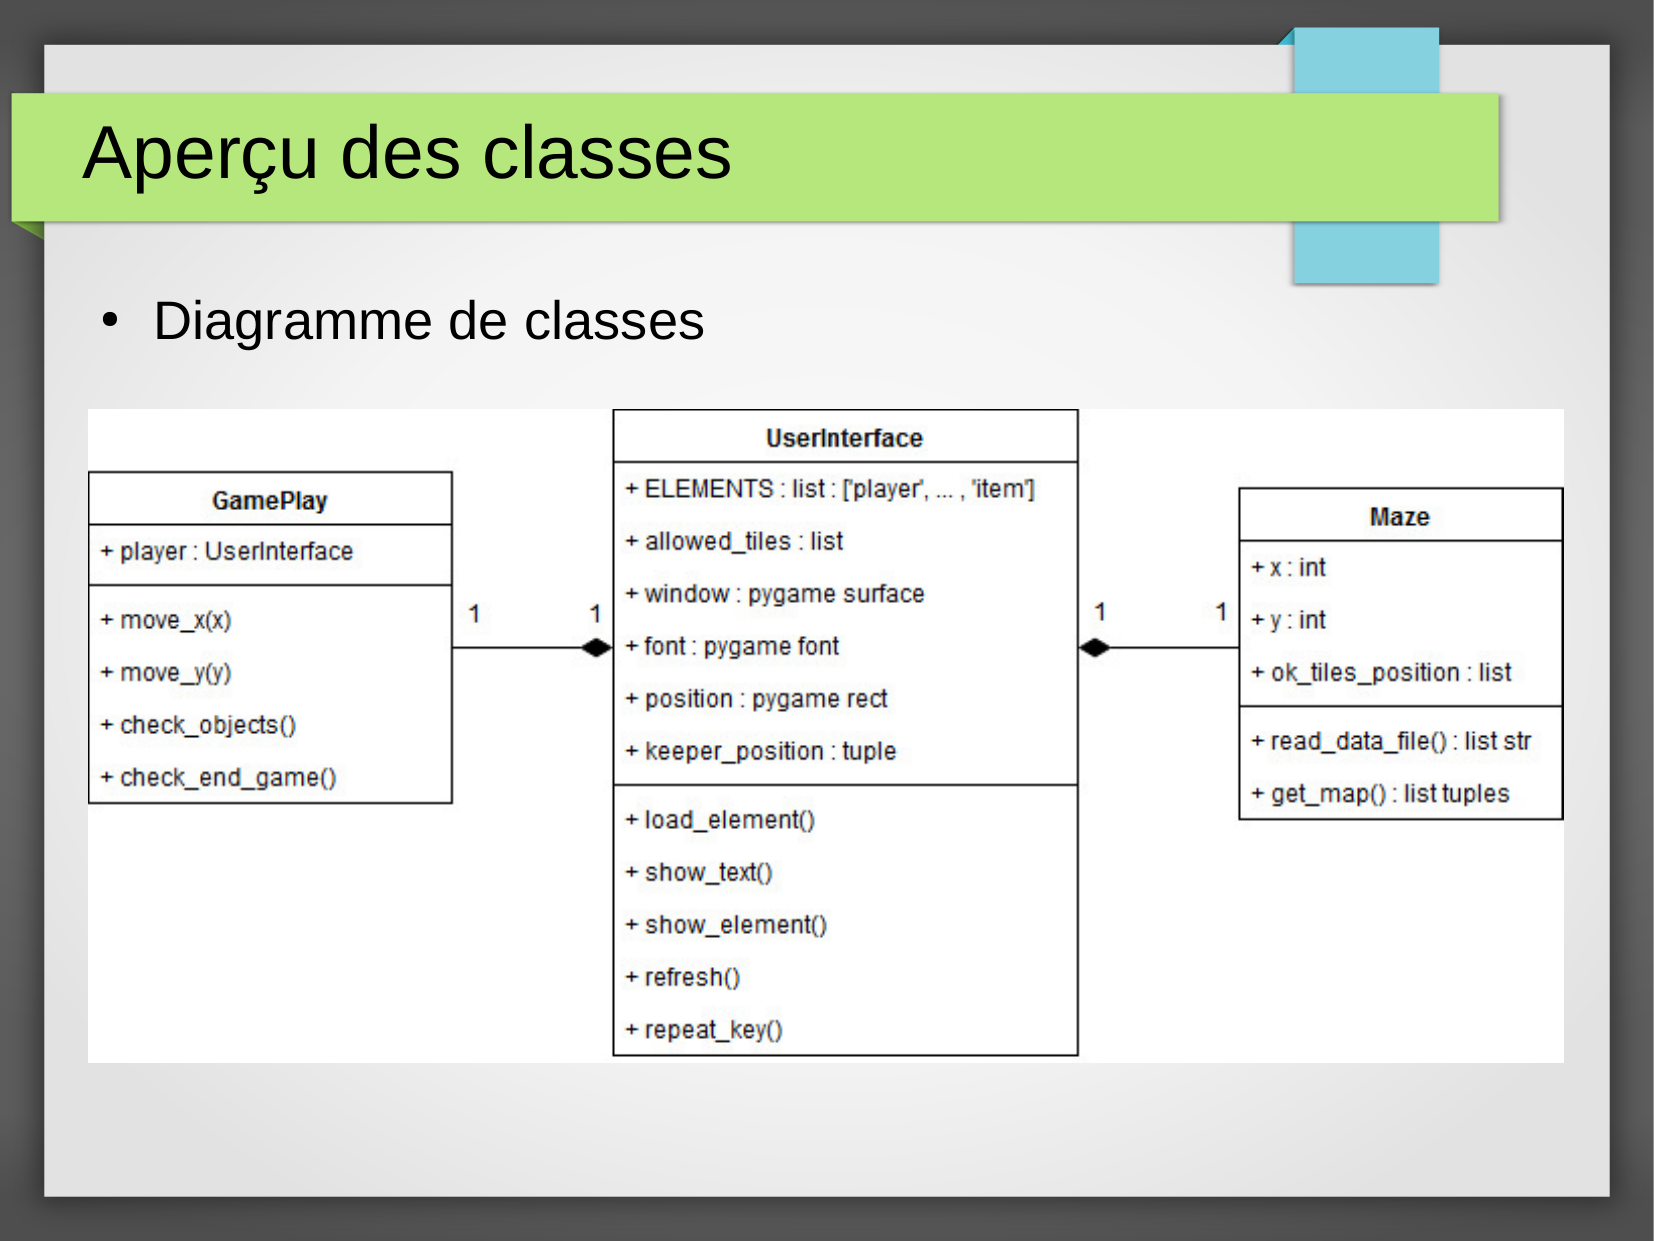

# Aperçu des classes
Diagramme de classes